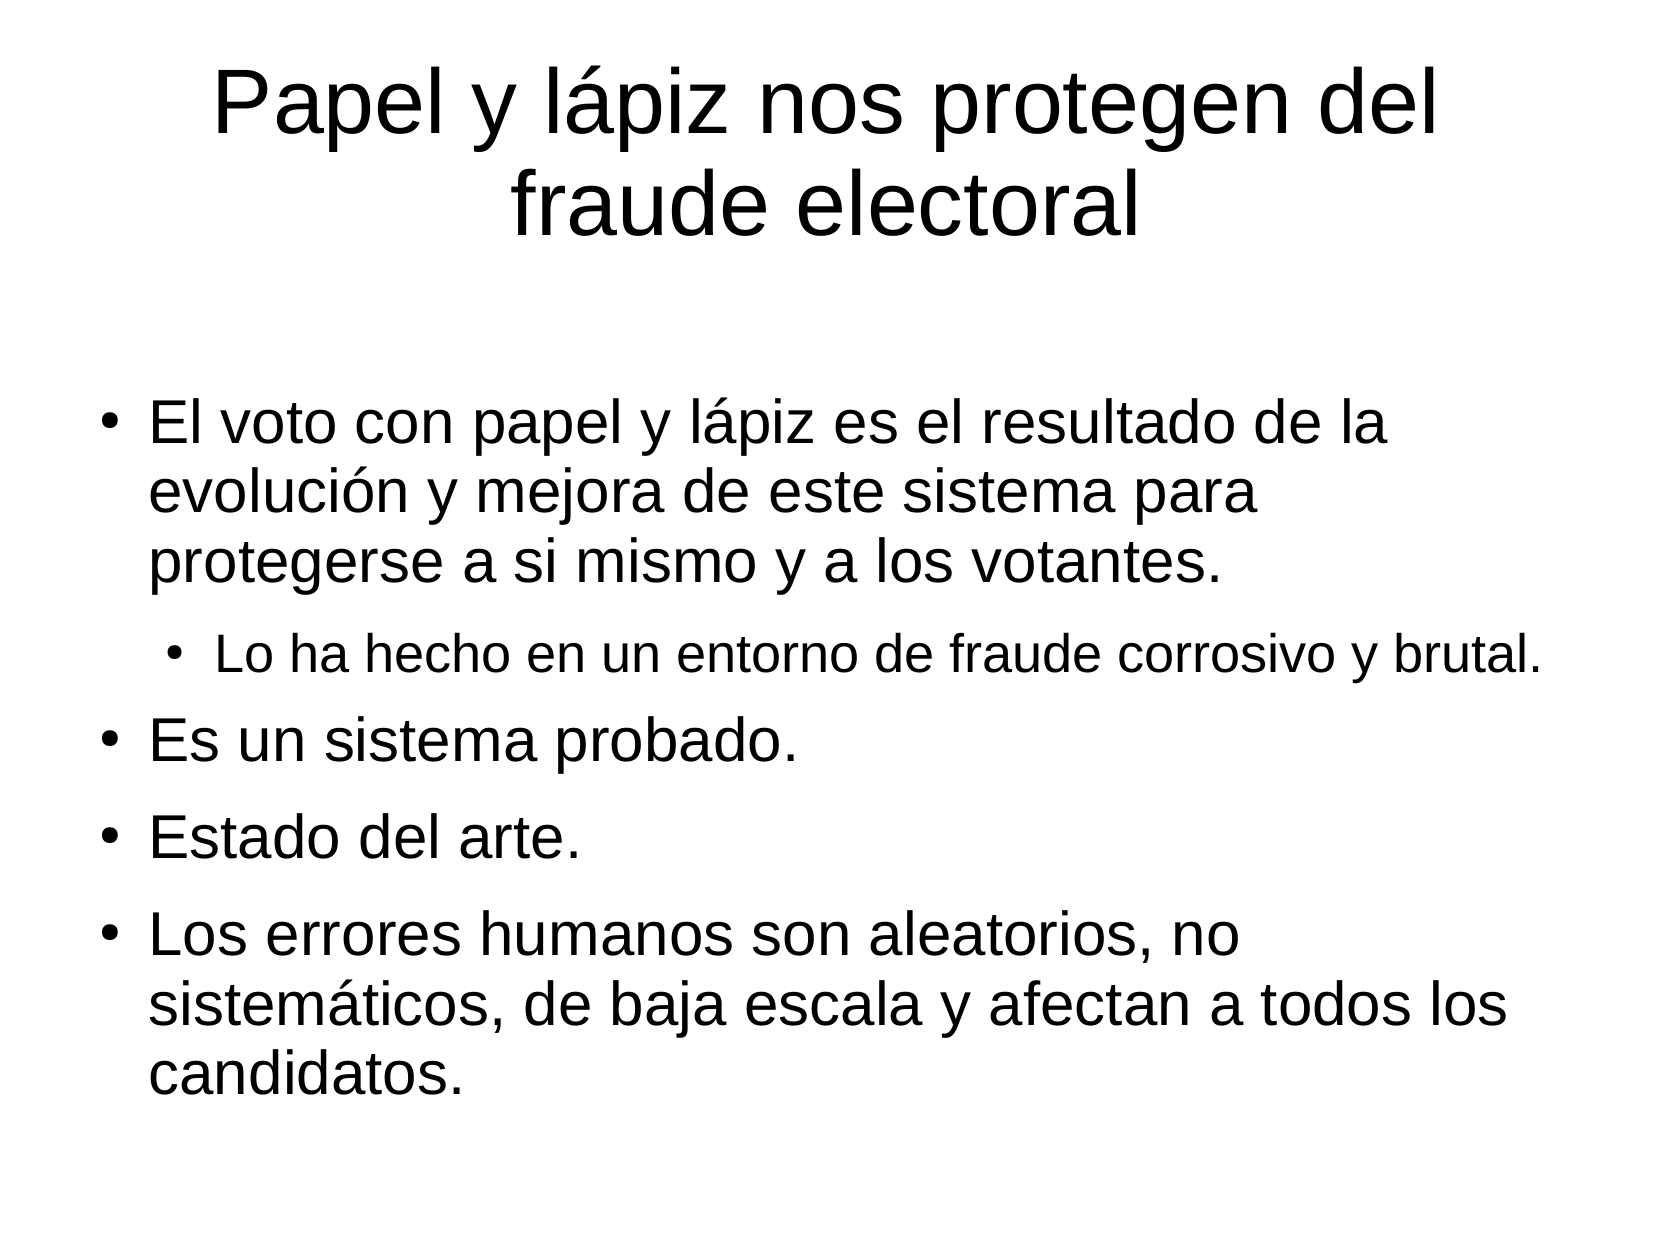

# Papel y lápiz nos protegen del fraude electoral
El voto con papel y lápiz es el resultado de la evolución y mejora de este sistema para protegerse a si mismo y a los votantes.
Lo ha hecho en un entorno de fraude corrosivo y brutal.
Es un sistema probado.
Estado del arte.
Los errores humanos son aleatorios, no sistemáticos, de baja escala y afectan a todos los candidatos.